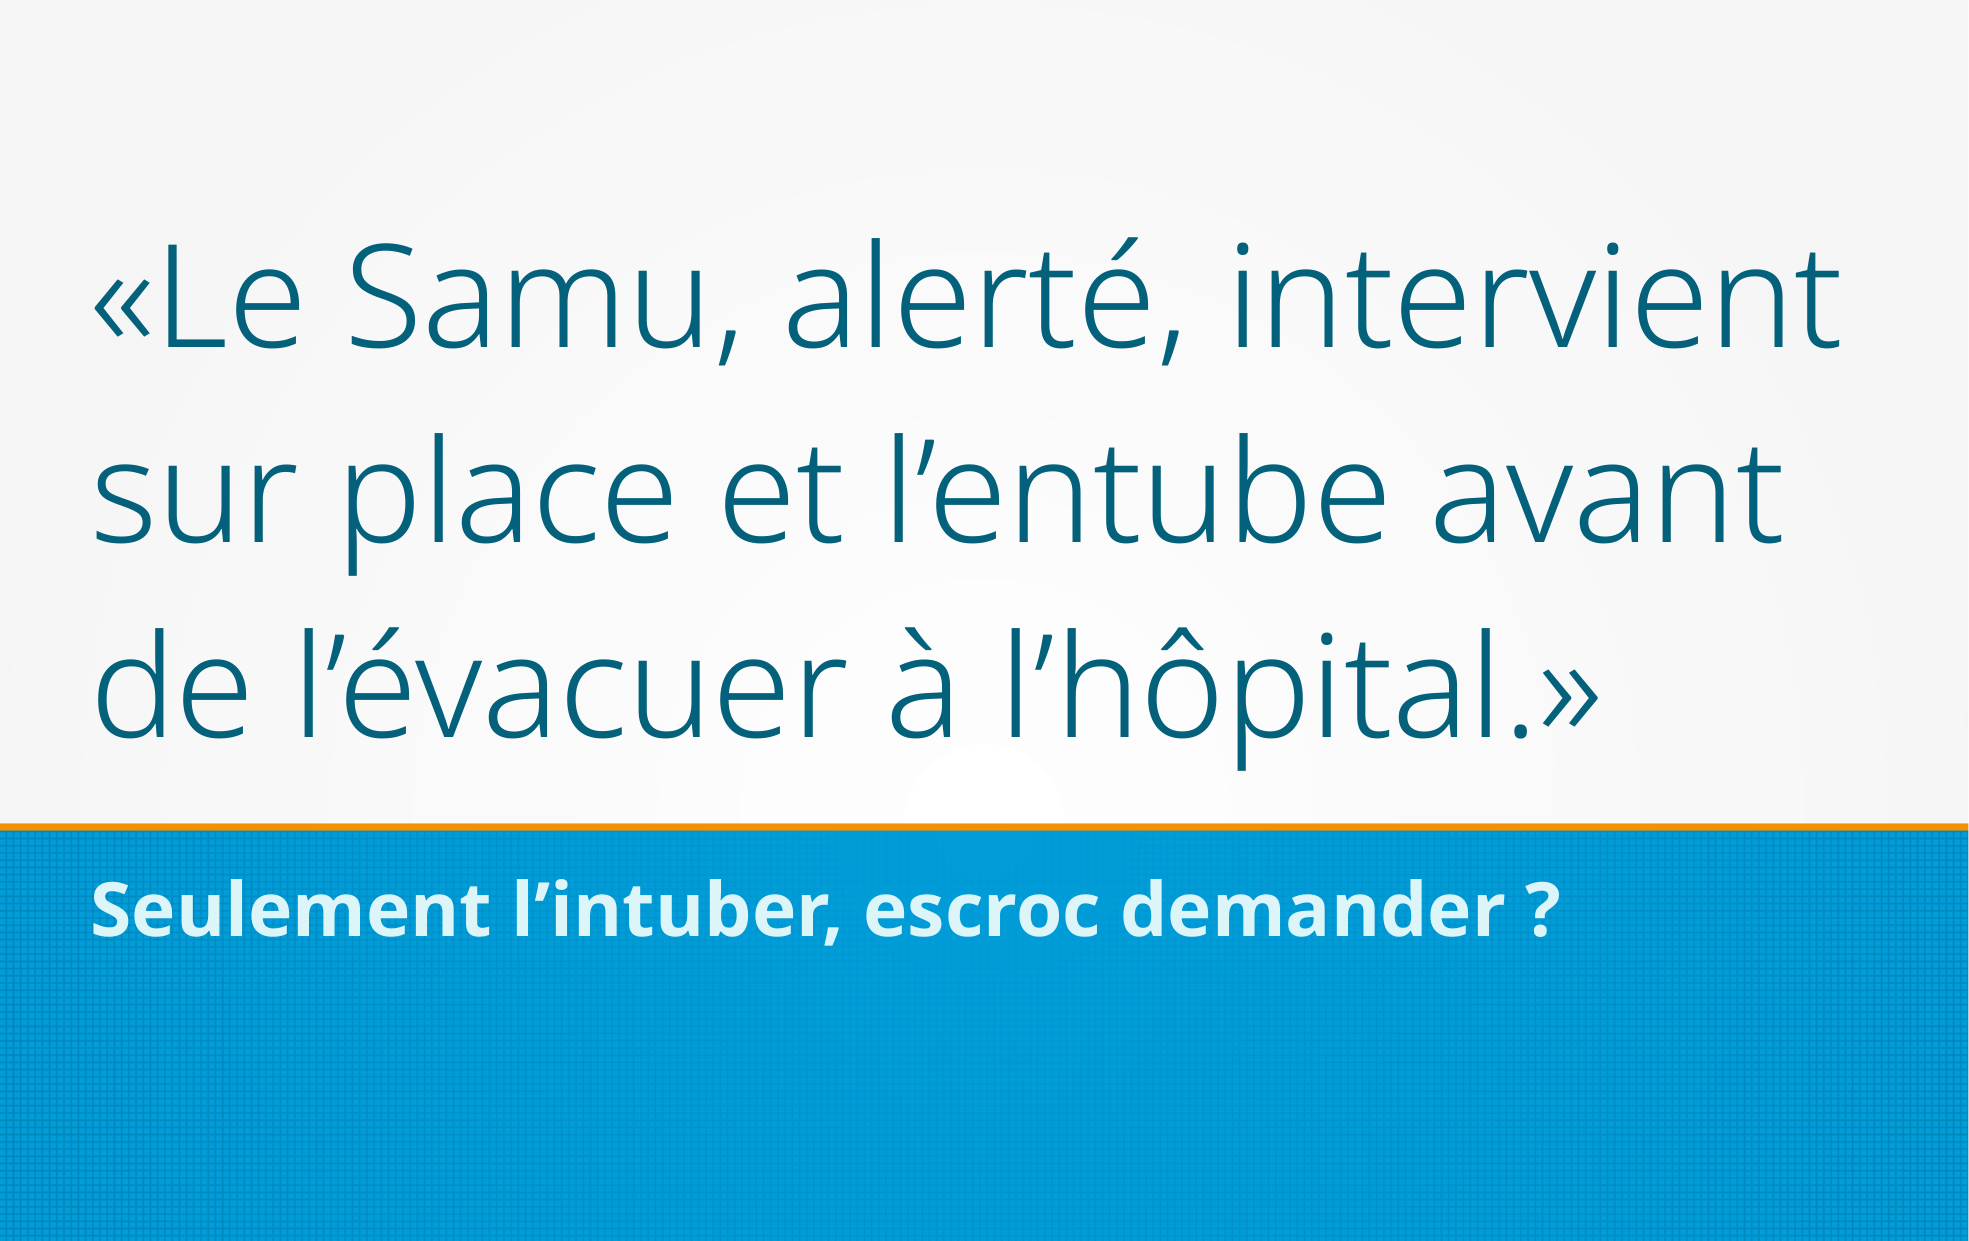

# «Le Samu, alerté, intervient sur place et l’entube avant de l’évacuer à l’hôpital.»
Seulement l’intuber, escroc demander ?